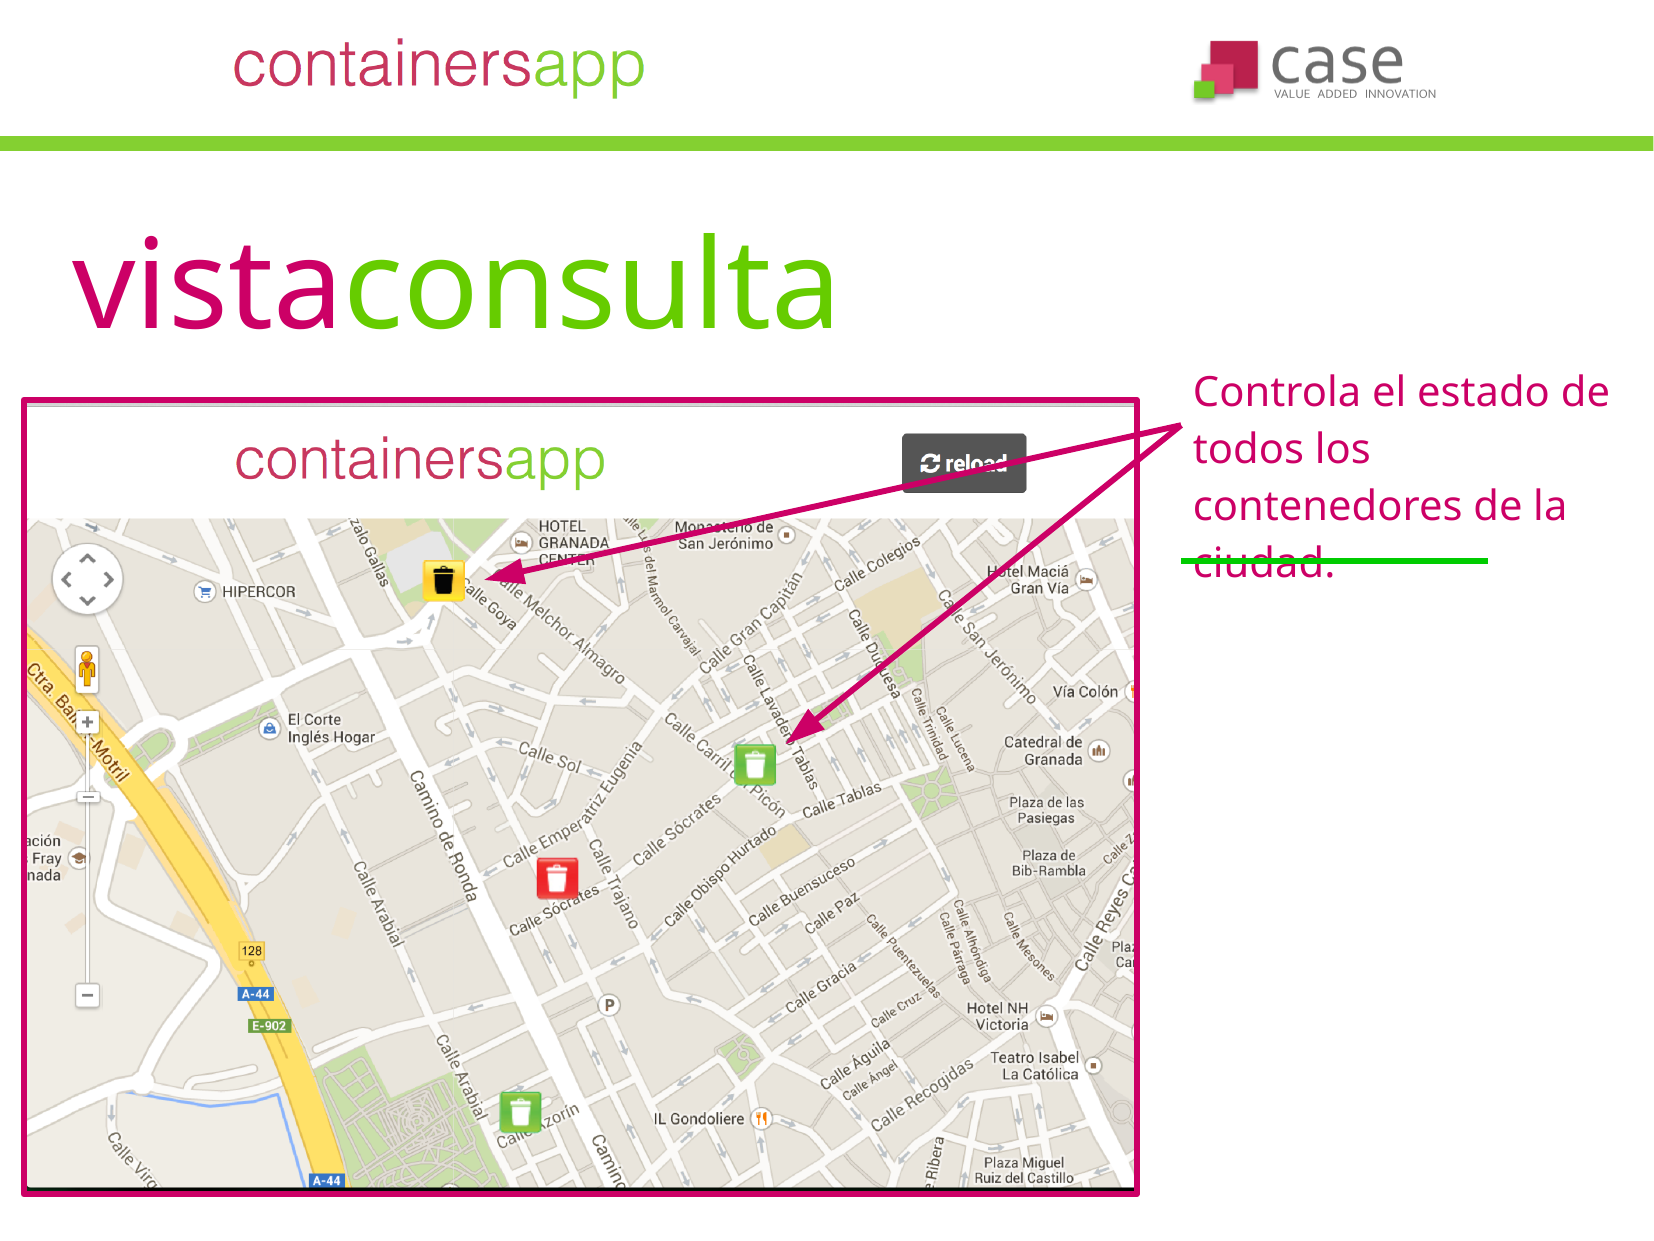

# vistaconsulta a
Controla el estado de todos los contenedores de la ciudad.